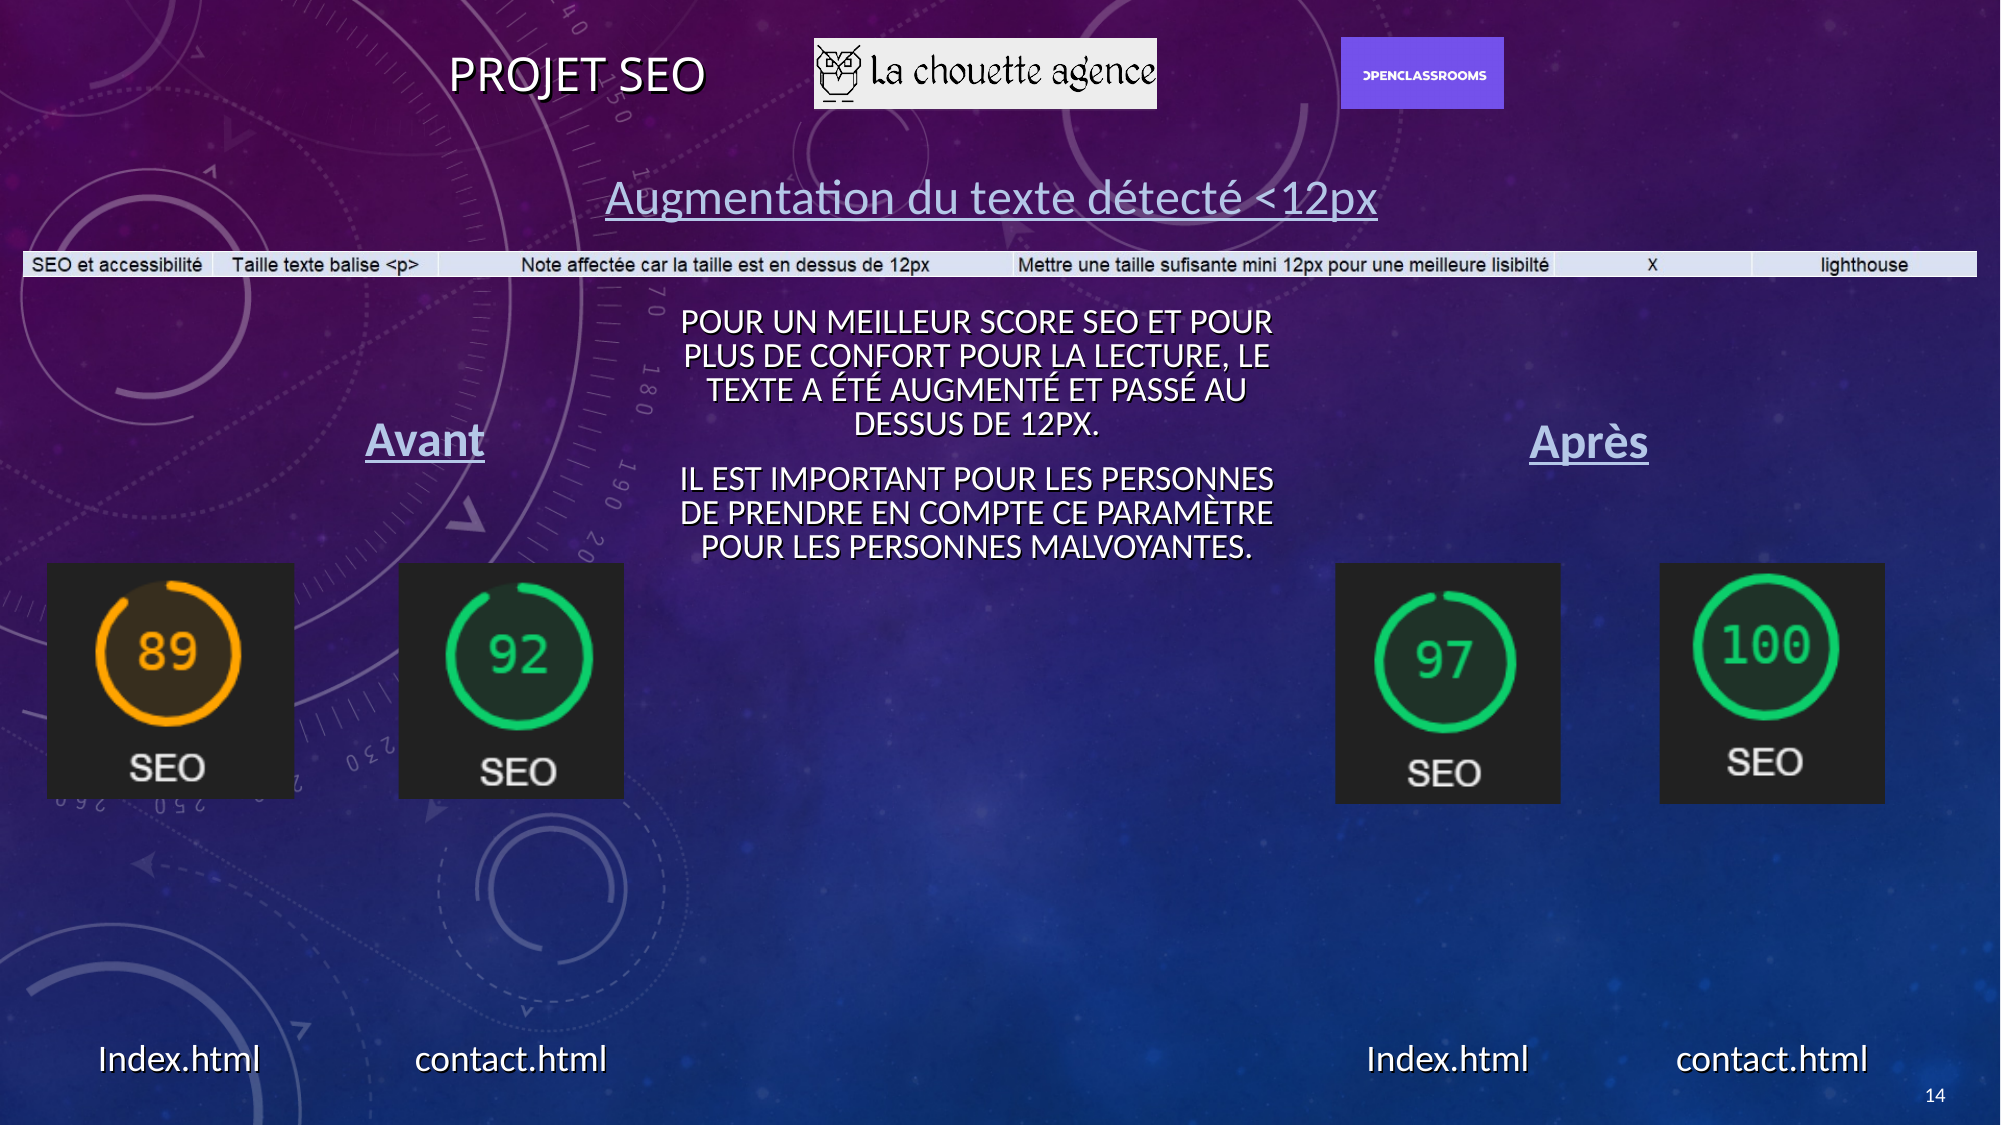

# Projet SEO					 avec
Augmentation du texte détecté <12px
Pour un meilleur score SEO et pour plus de confort pour la lecture, le texte a été augmenté et passé au dessus de 12px.
Il est important pour les personnes de prendre en compte ce paramètre pour les personnes malvoyantes.
Avant
Après
Index.html
contact.html
Index.html
contact.html